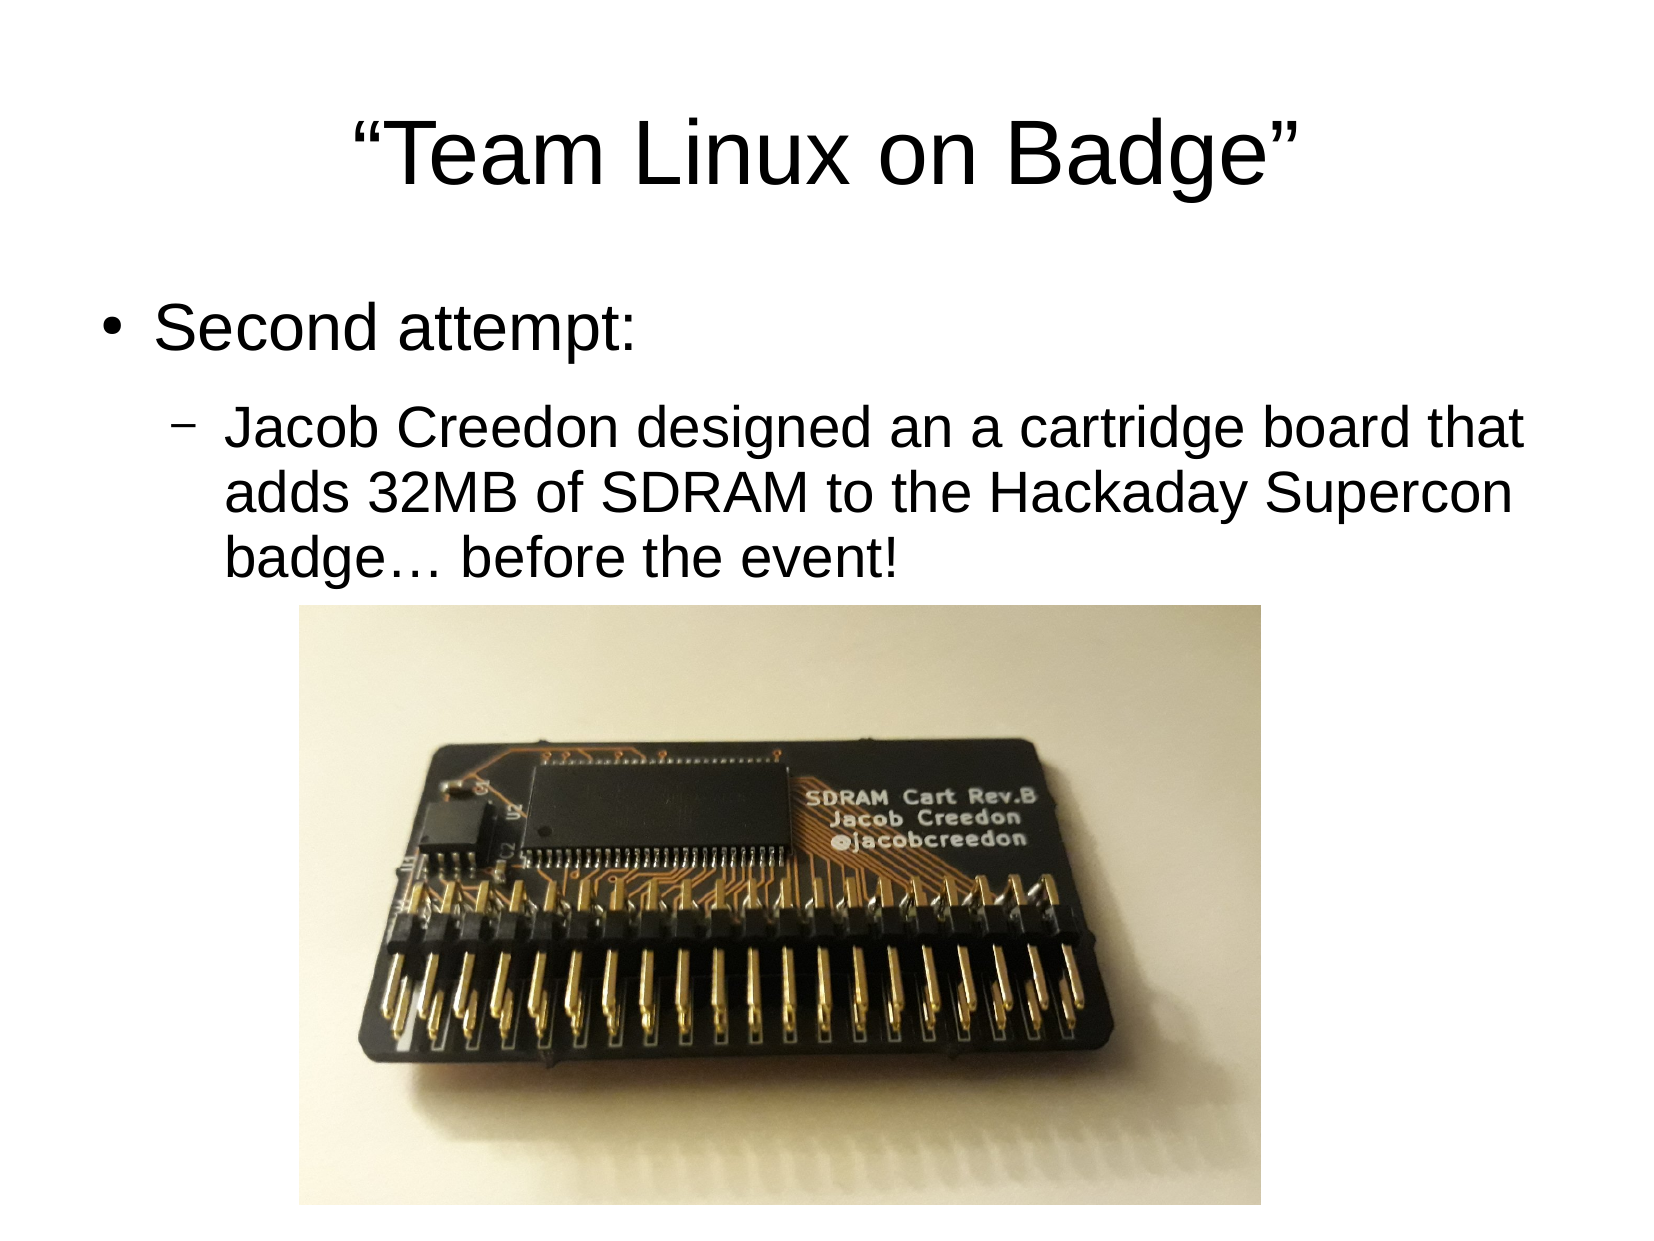

# “Team Linux on Badge”
Second attempt:
Jacob Creedon designed an a cartridge board that adds 32MB of SDRAM to the Hackaday Supercon badge… before the event!